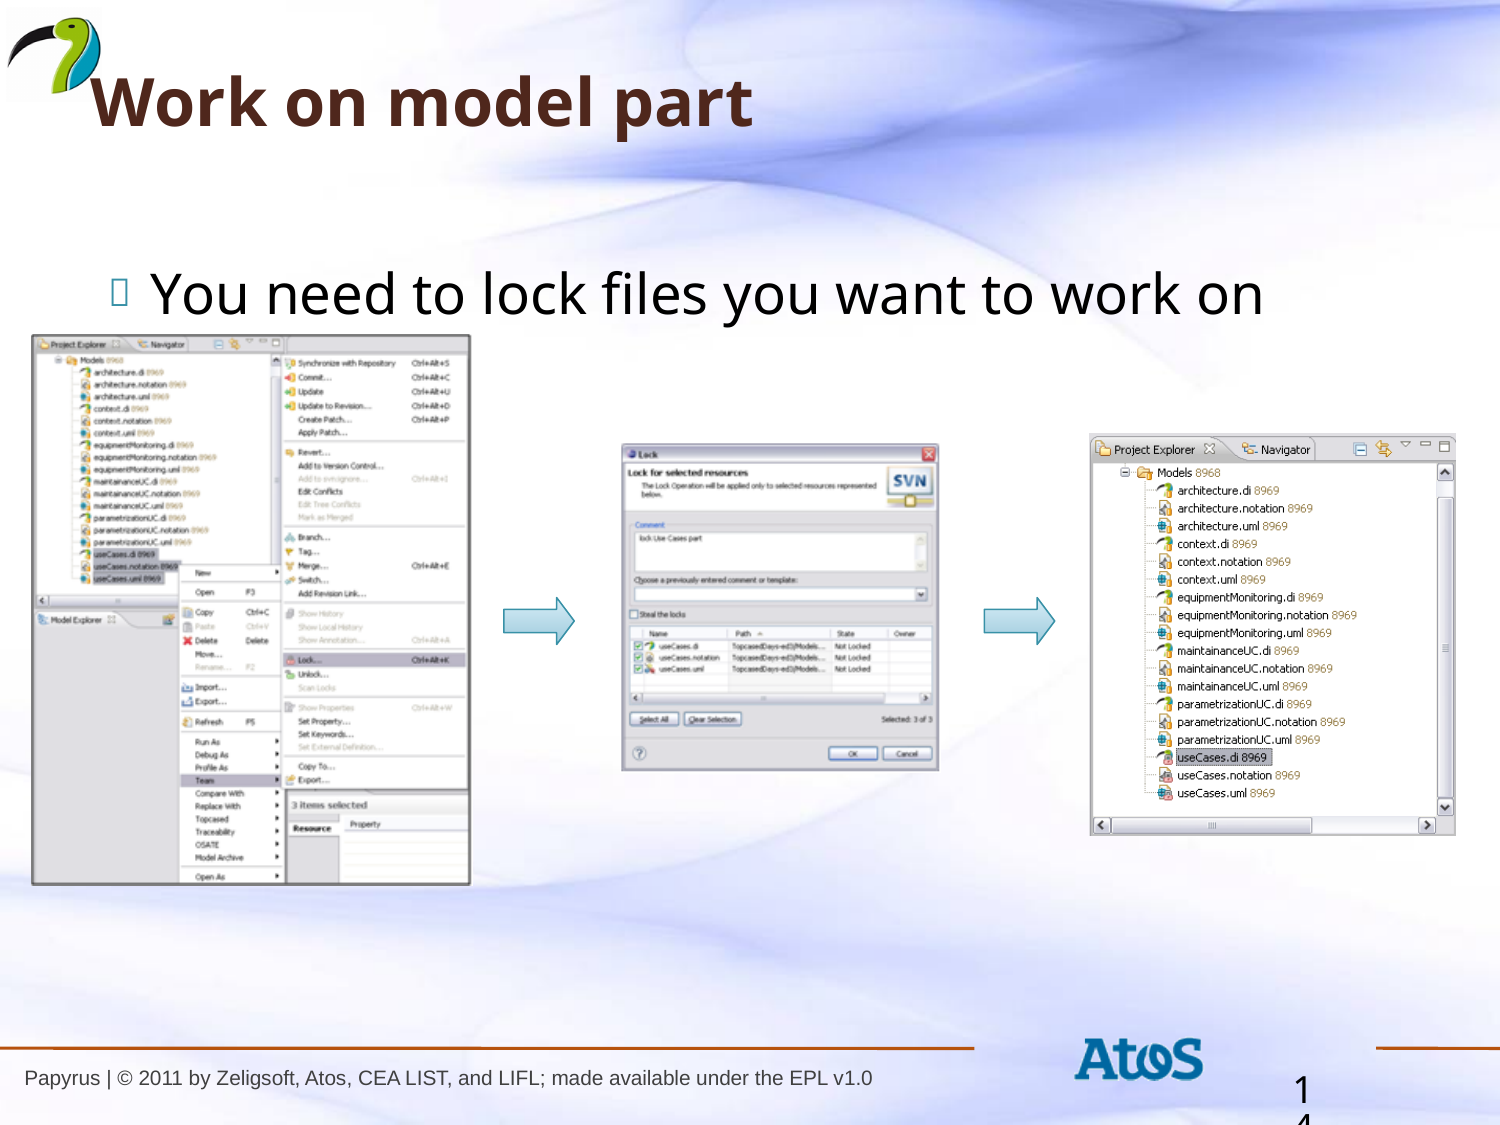

Work on model part
# You need to lock files you want to work on